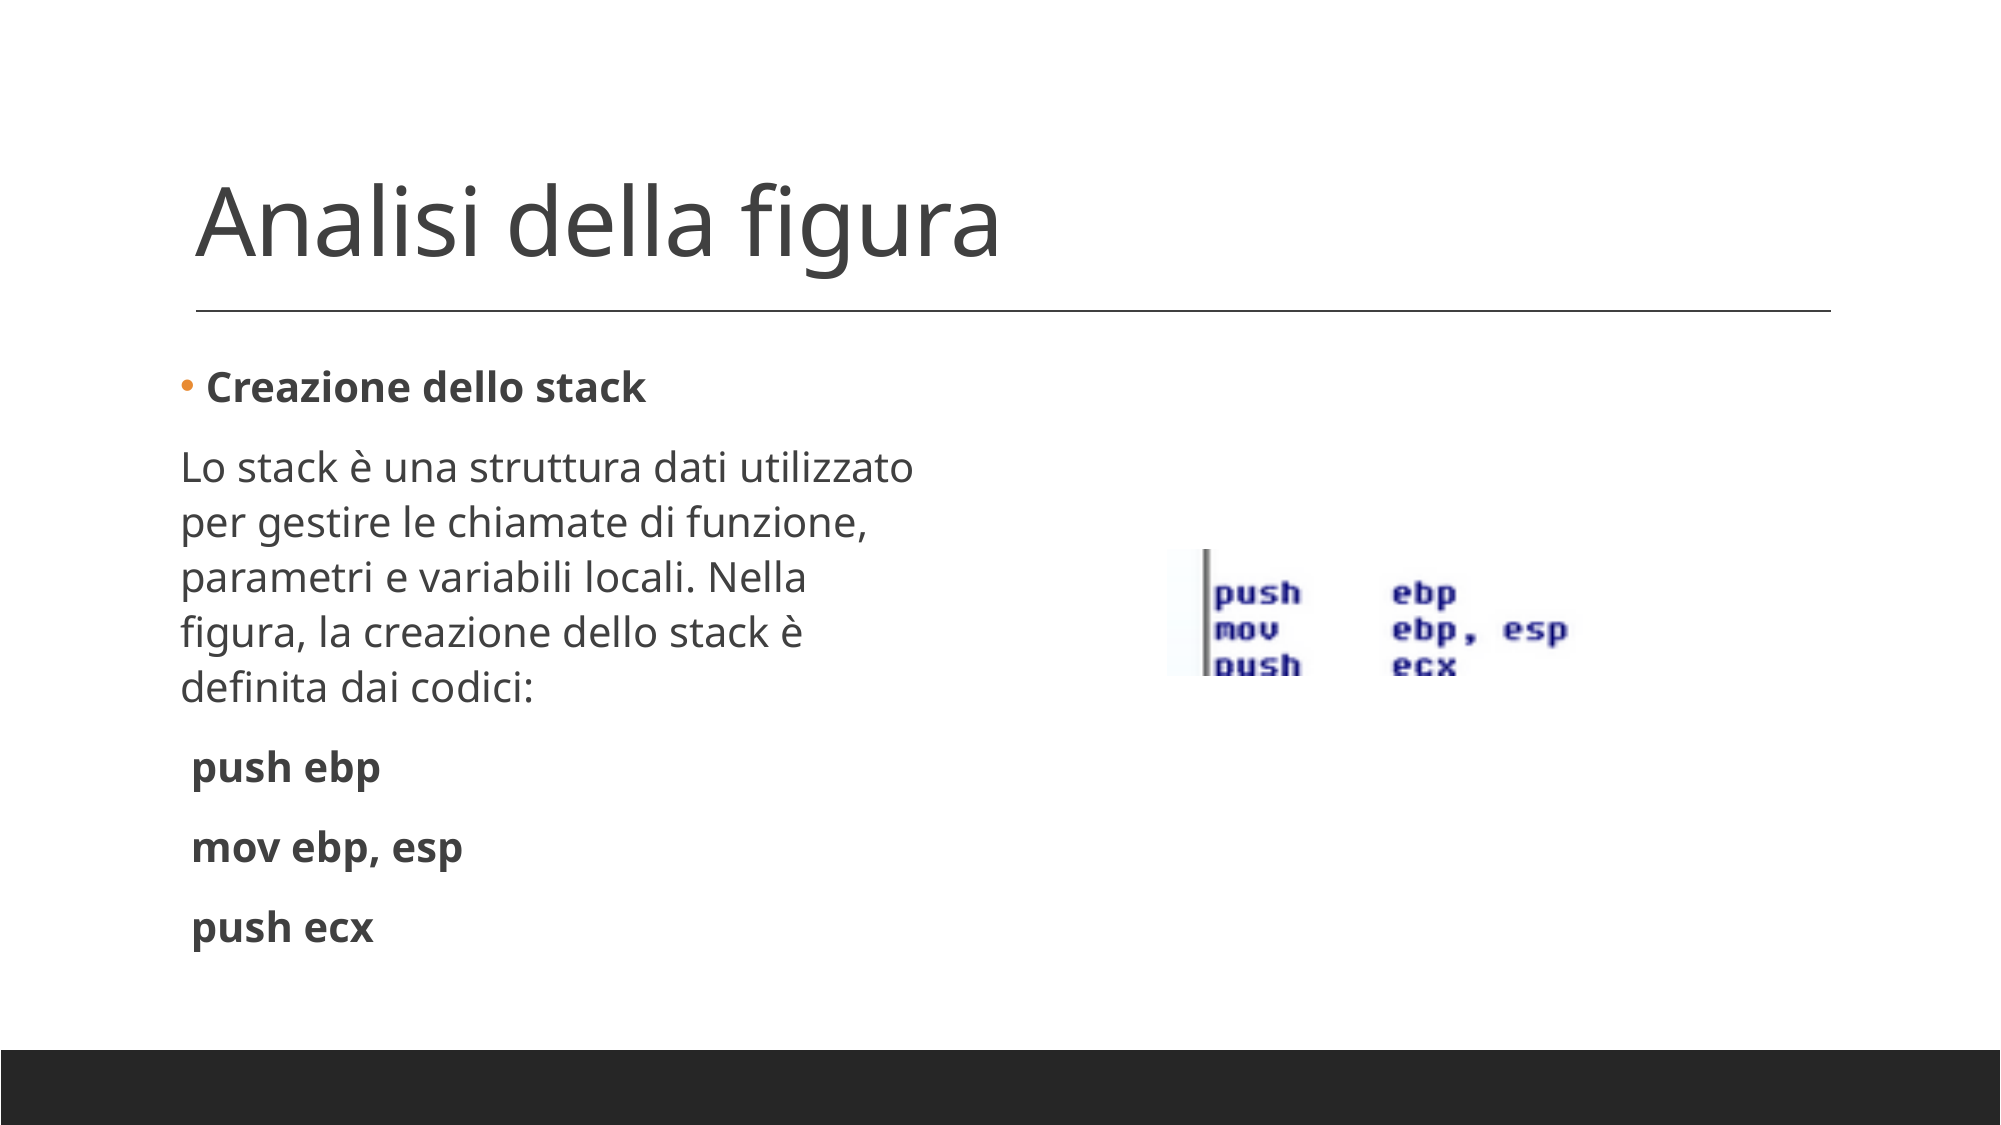

# Analisi della figura
 Creazione dello stack
Lo stack è una struttura dati utilizzato per gestire le chiamate di funzione, parametri e variabili locali. Nella figura, la creazione dello stack è definita dai codici:
 push ebp
 mov ebp, esp
 push ecx